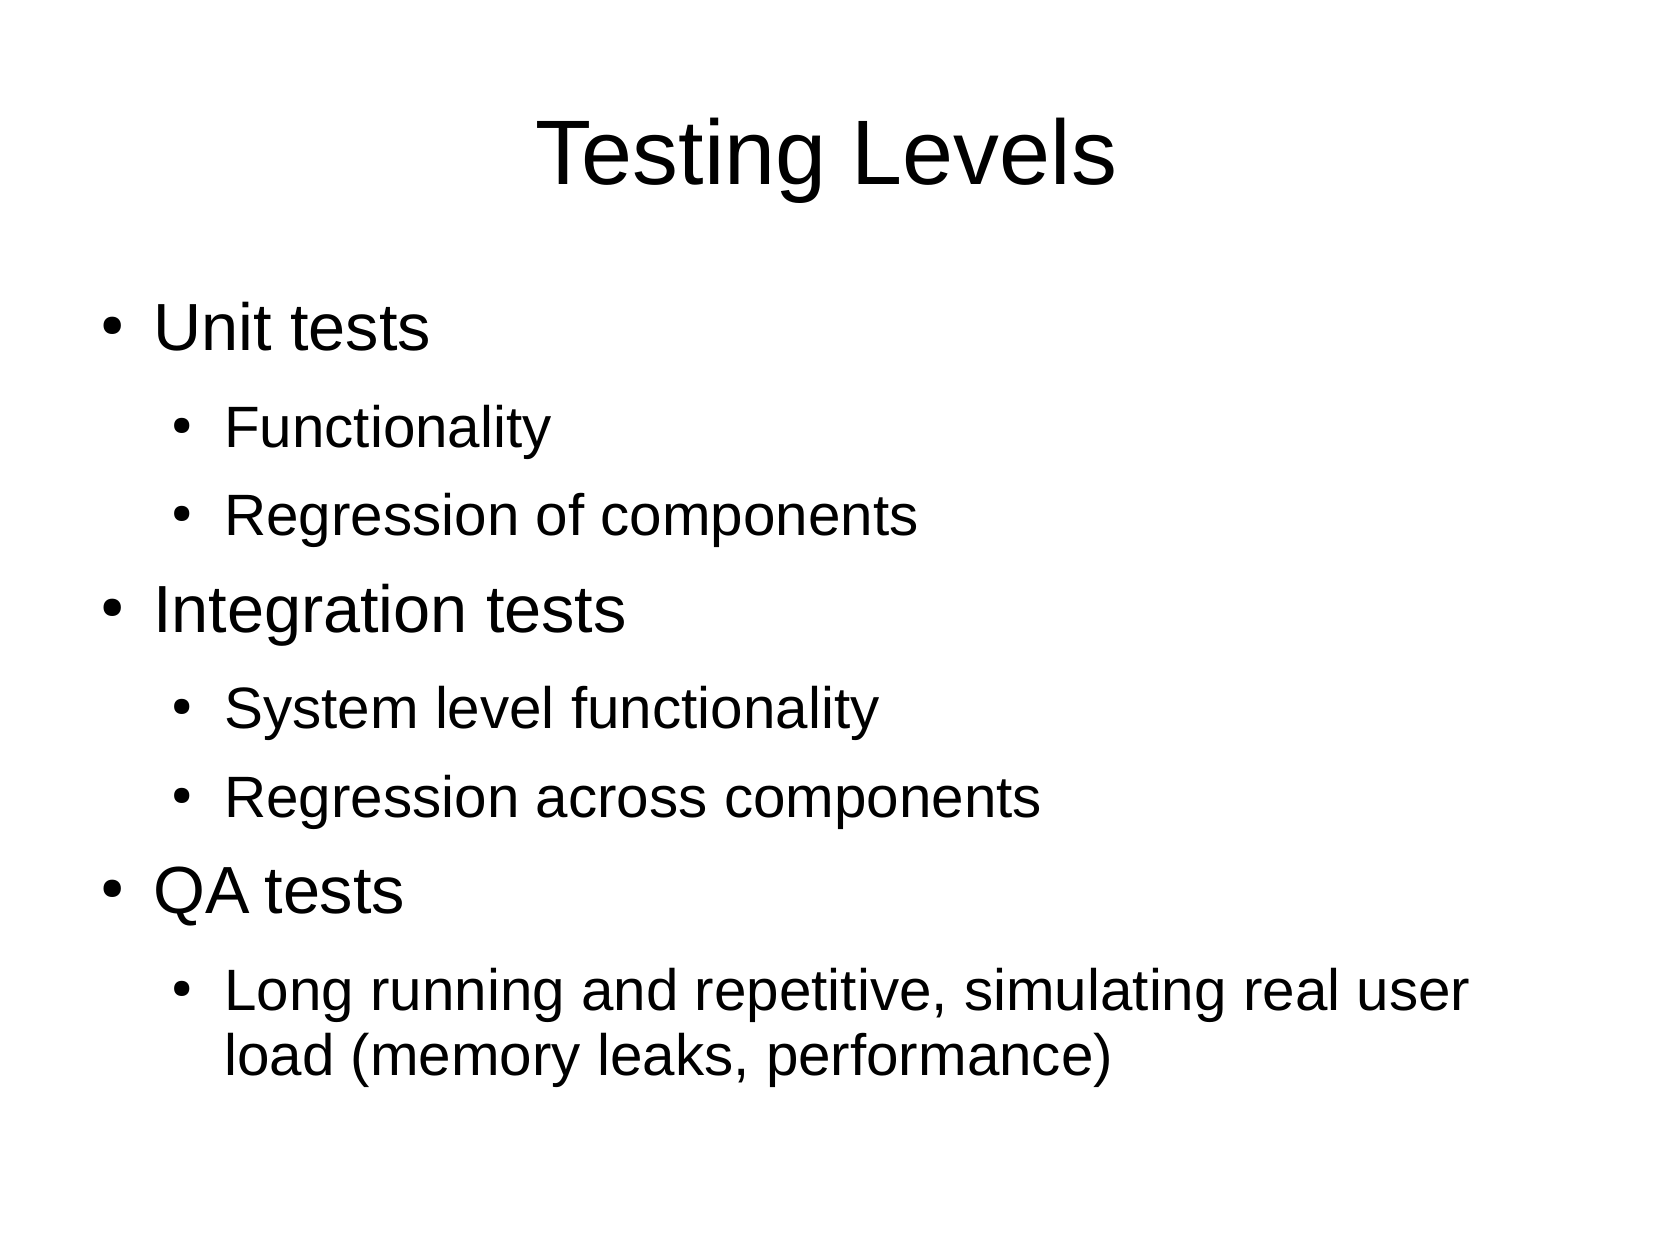

# Testing Levels
Unit tests
Functionality
Regression of components
Integration tests
System level functionality
Regression across components
QA tests
Long running and repetitive, simulating real user load (memory leaks, performance)